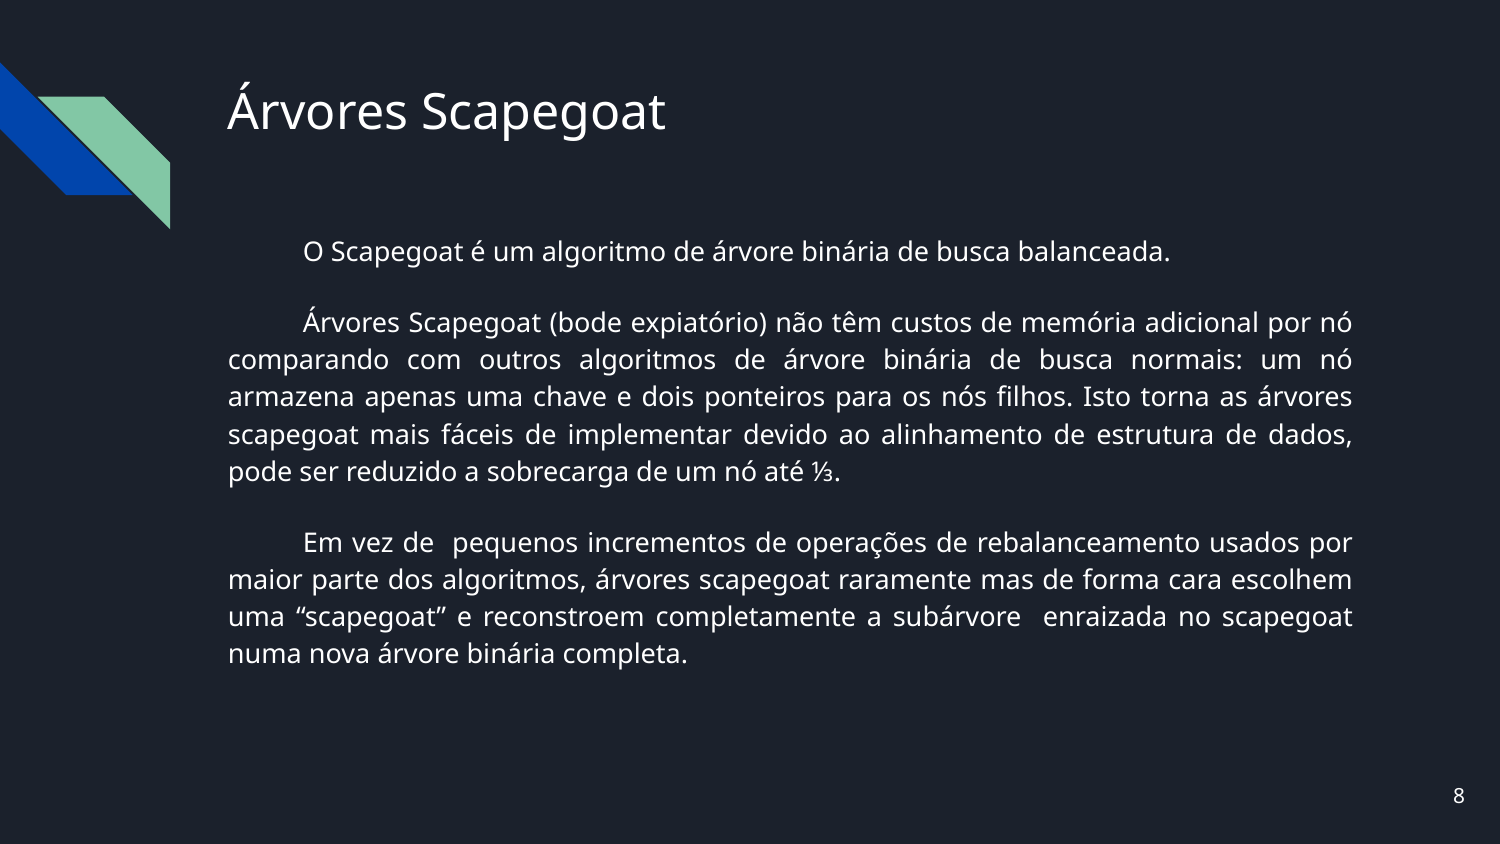

# Árvores Scapegoat
O Scapegoat é um algoritmo de árvore binária de busca balanceada.
Árvores Scapegoat (bode expiatório) não têm custos de memória adicional por nó comparando com outros algoritmos de árvore binária de busca normais: um nó armazena apenas uma chave e dois ponteiros para os nós filhos. Isto torna as árvores scapegoat mais fáceis de implementar devido ao alinhamento de estrutura de dados, pode ser reduzido a sobrecarga de um nó até ⅓.
Em vez de pequenos incrementos de operações de rebalanceamento usados por maior parte dos algoritmos, árvores scapegoat raramente mas de forma cara escolhem uma “scapegoat” e reconstroem completamente a subárvore enraizada no scapegoat numa nova árvore binária completa.